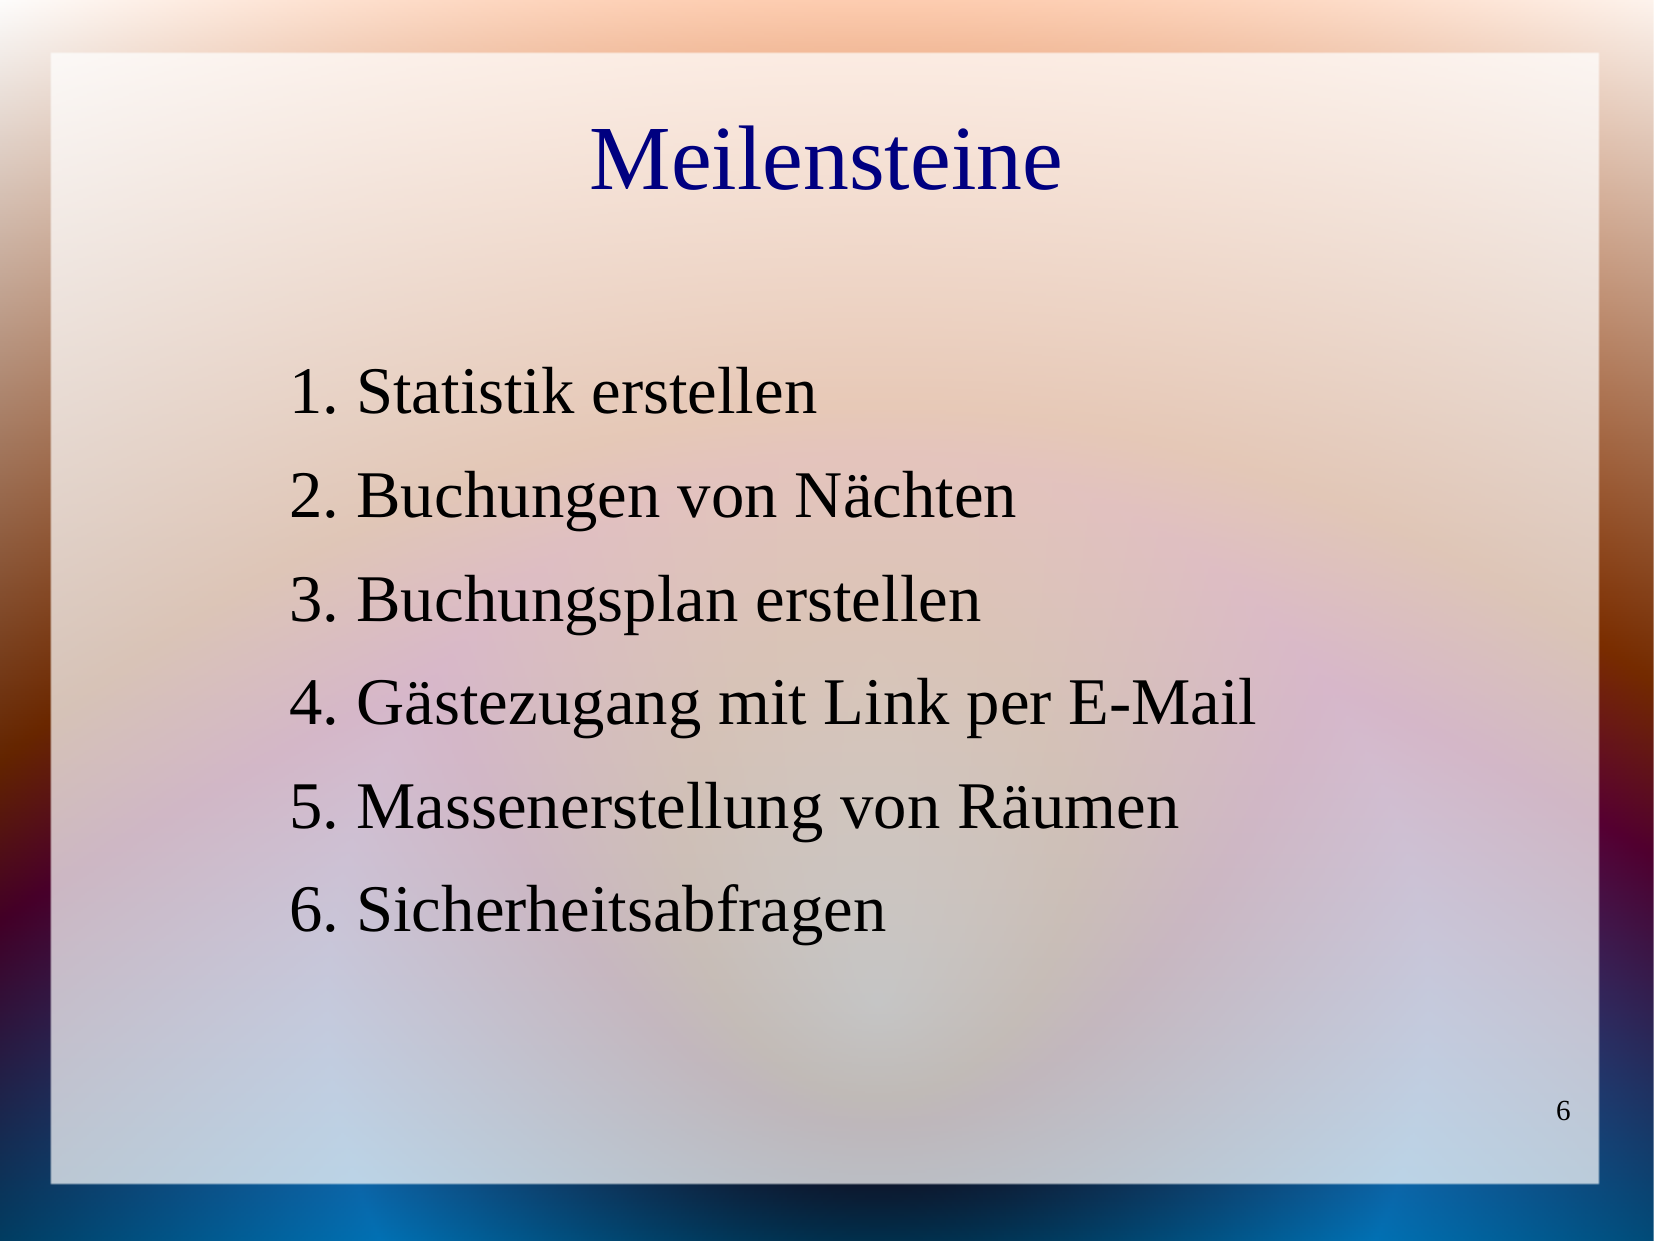

# Meilensteine
 Statistik erstellen
 Buchungen von Nächten
 Buchungsplan erstellen
 Gästezugang mit Link per E-Mail
 Massenerstellung von Räumen
 Sicherheitsabfragen
6